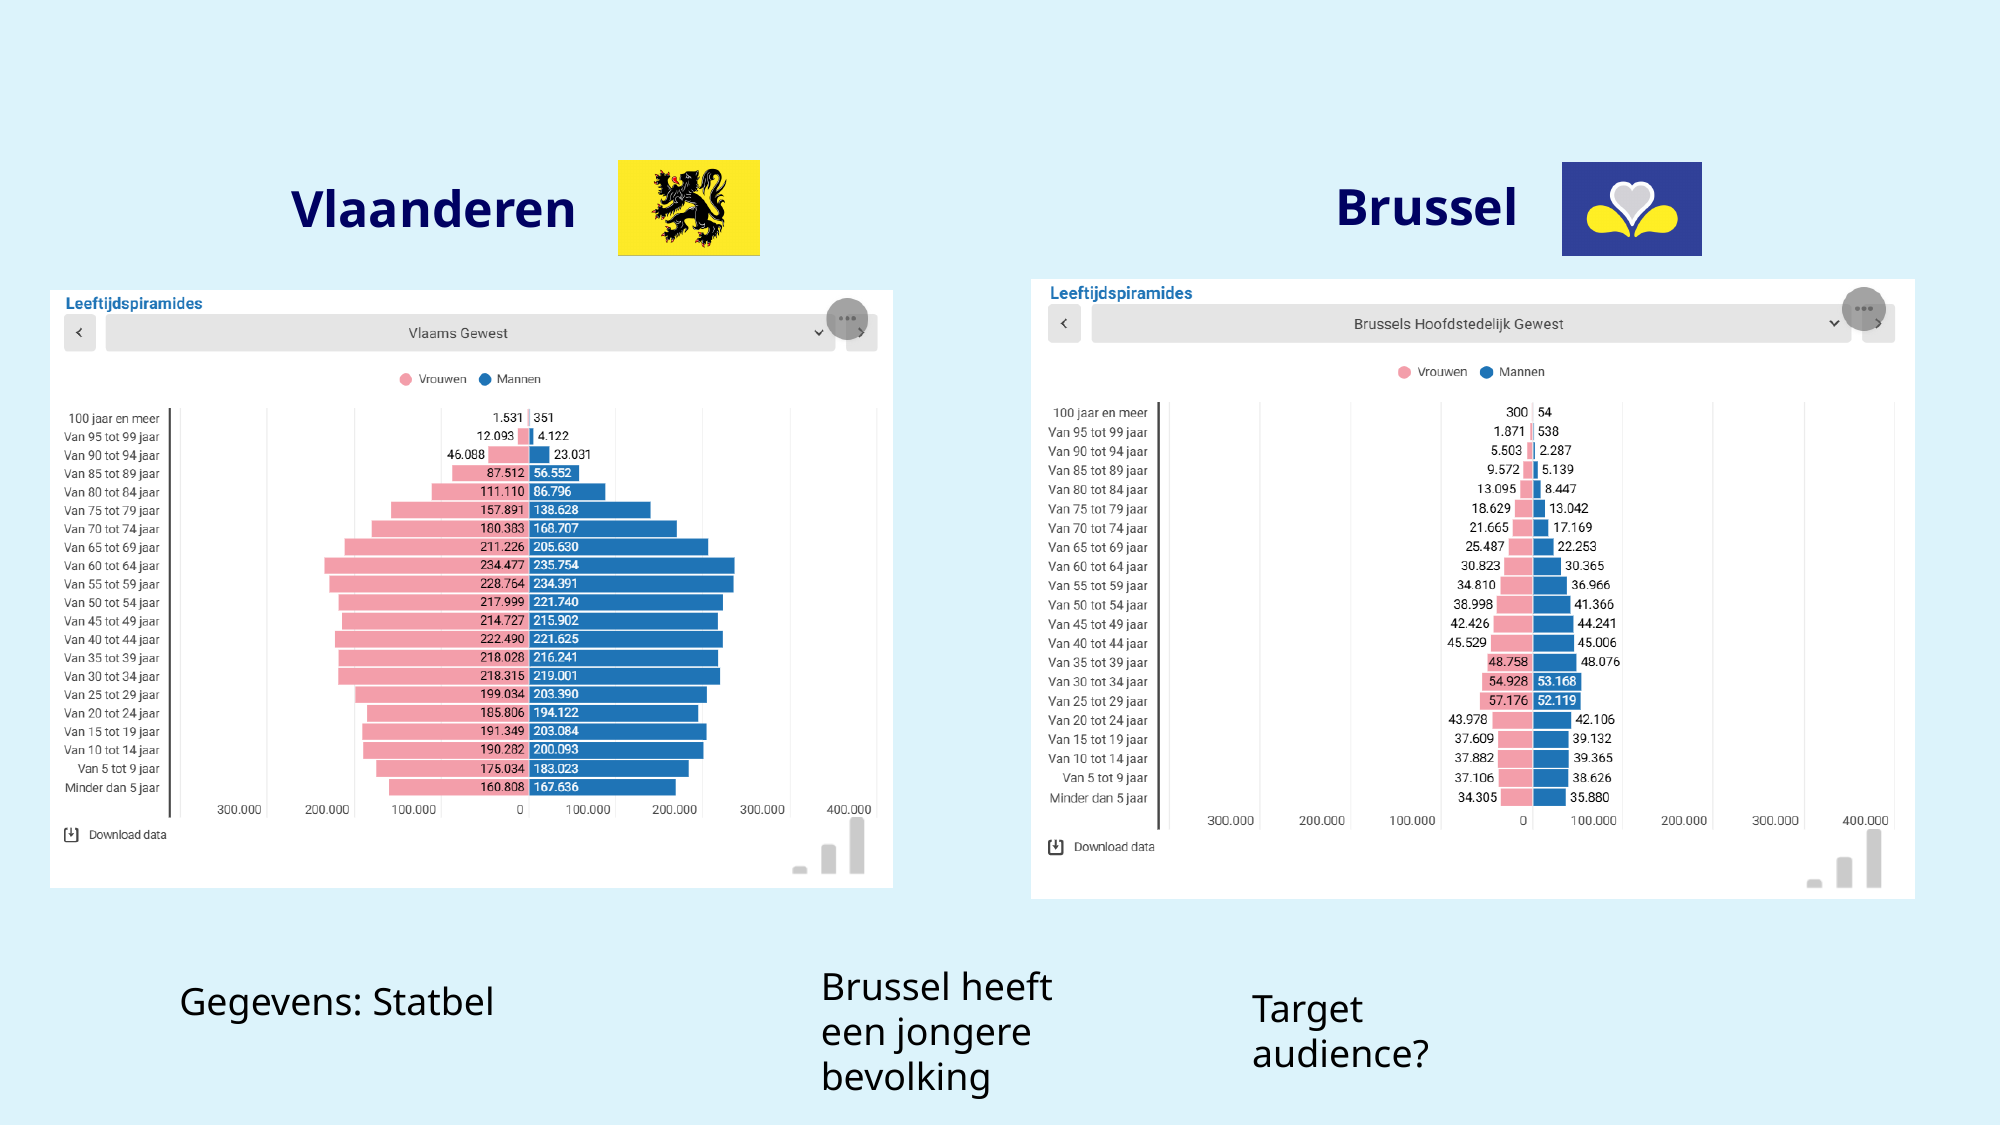

# Brussel
Vlaanderen
Brussel heeft een jongere bevolking
Gegevens: Statbel
Target audience?